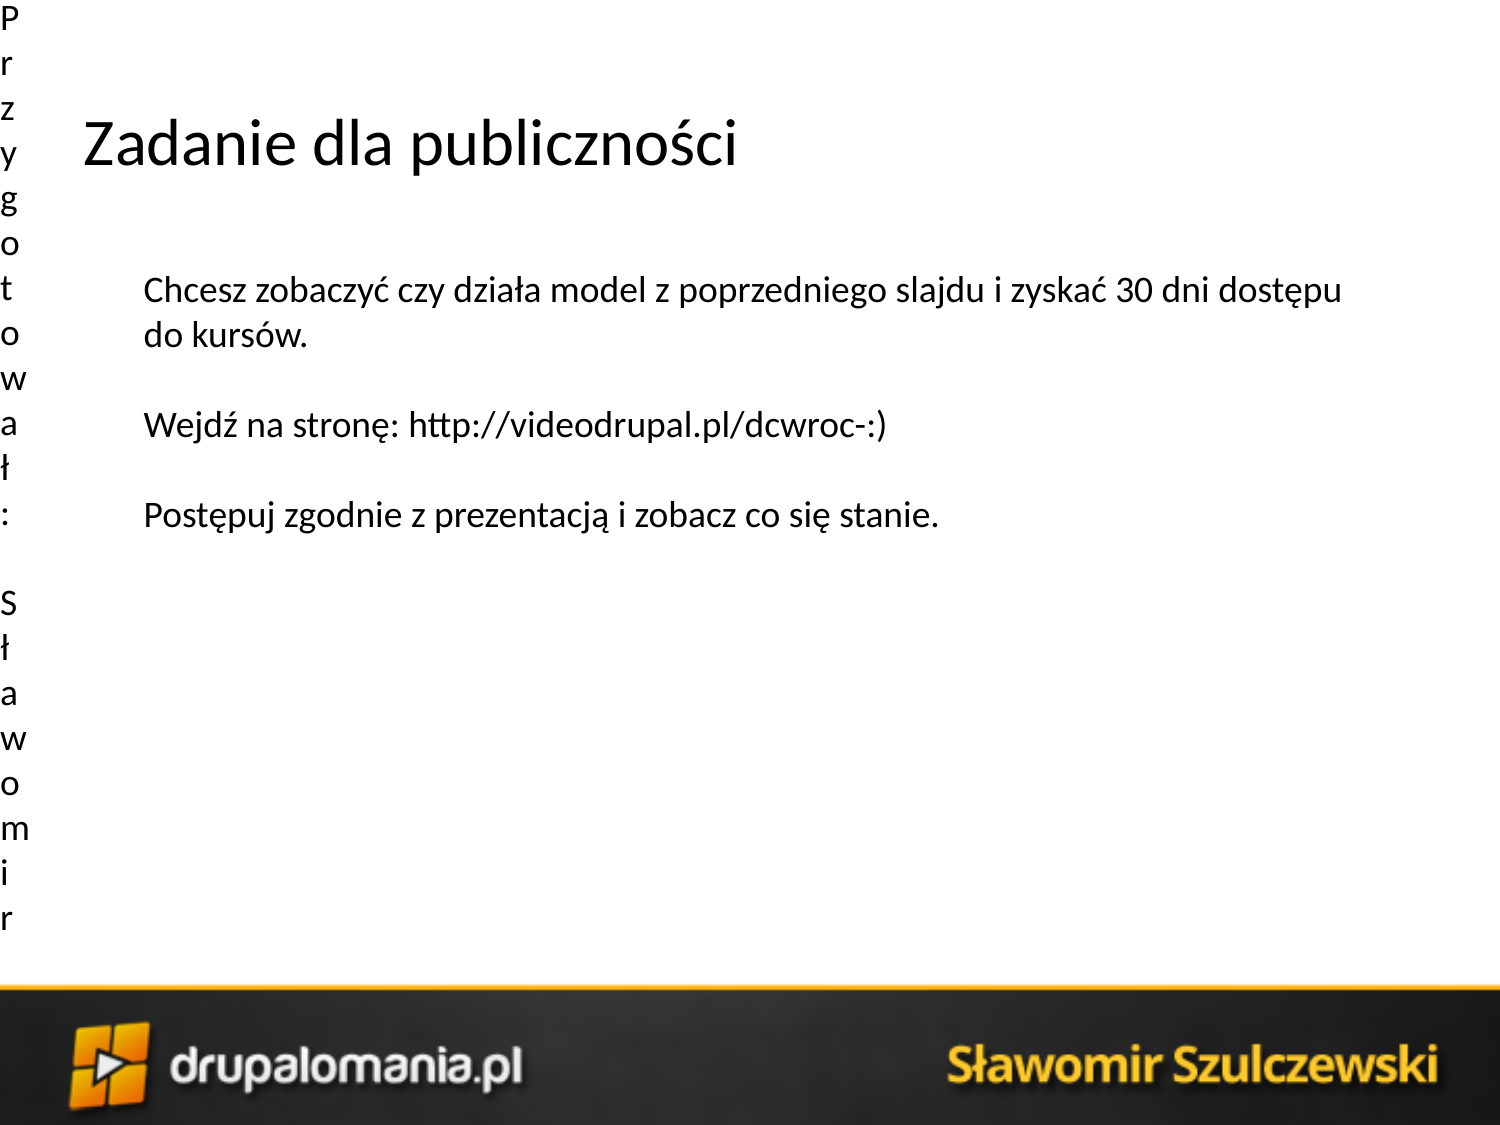

Przygotował: Sławomir Szulczewski (Drupalomania.pl)
Zadanie dla publiczności
Chcesz zobaczyć czy działa model z poprzedniego slajdu i zyskać 30 dni dostępu do kursów.
Wejdź na stronę: http://videodrupal.pl/dcwroc-:)
Postępuj zgodnie z prezentacją i zobacz co się stanie.